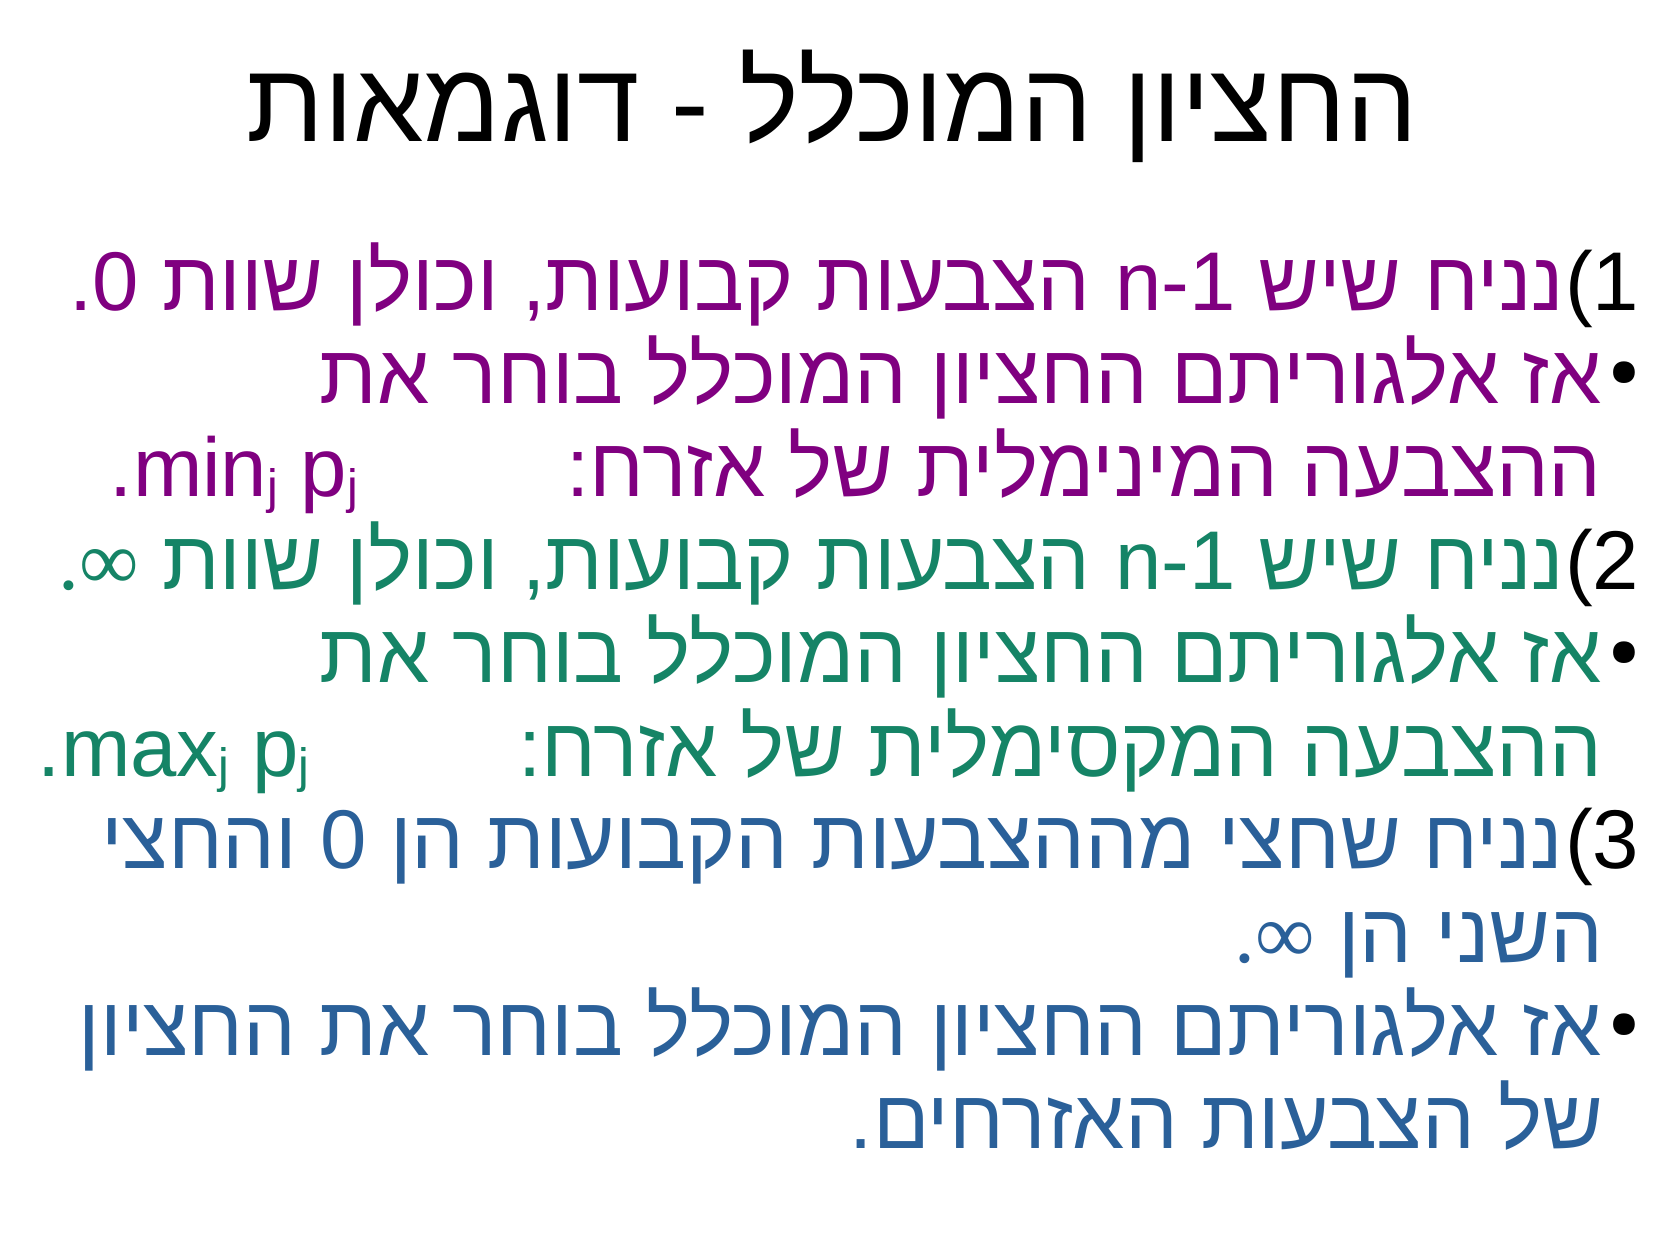

# החציון המוכלל - דוגמאות
נניח שיש n-1 הצבעות קבועות, וכולן שוות 0.
אז אלגוריתם החציון המוכלל בוחר את ההצבעה המינימלית של אזרח: minj pj.
נניח שיש n-1 הצבעות קבועות, וכולן שוות ∞.
אז אלגוריתם החציון המוכלל בוחר את ההצבעה המקסימלית של אזרח: maxj pj.
נניח שחצי מההצבעות הקבועות הן 0 והחצי השני הן ∞.
אז אלגוריתם החציון המוכלל בוחר את החציון של הצבעות האזרחים.